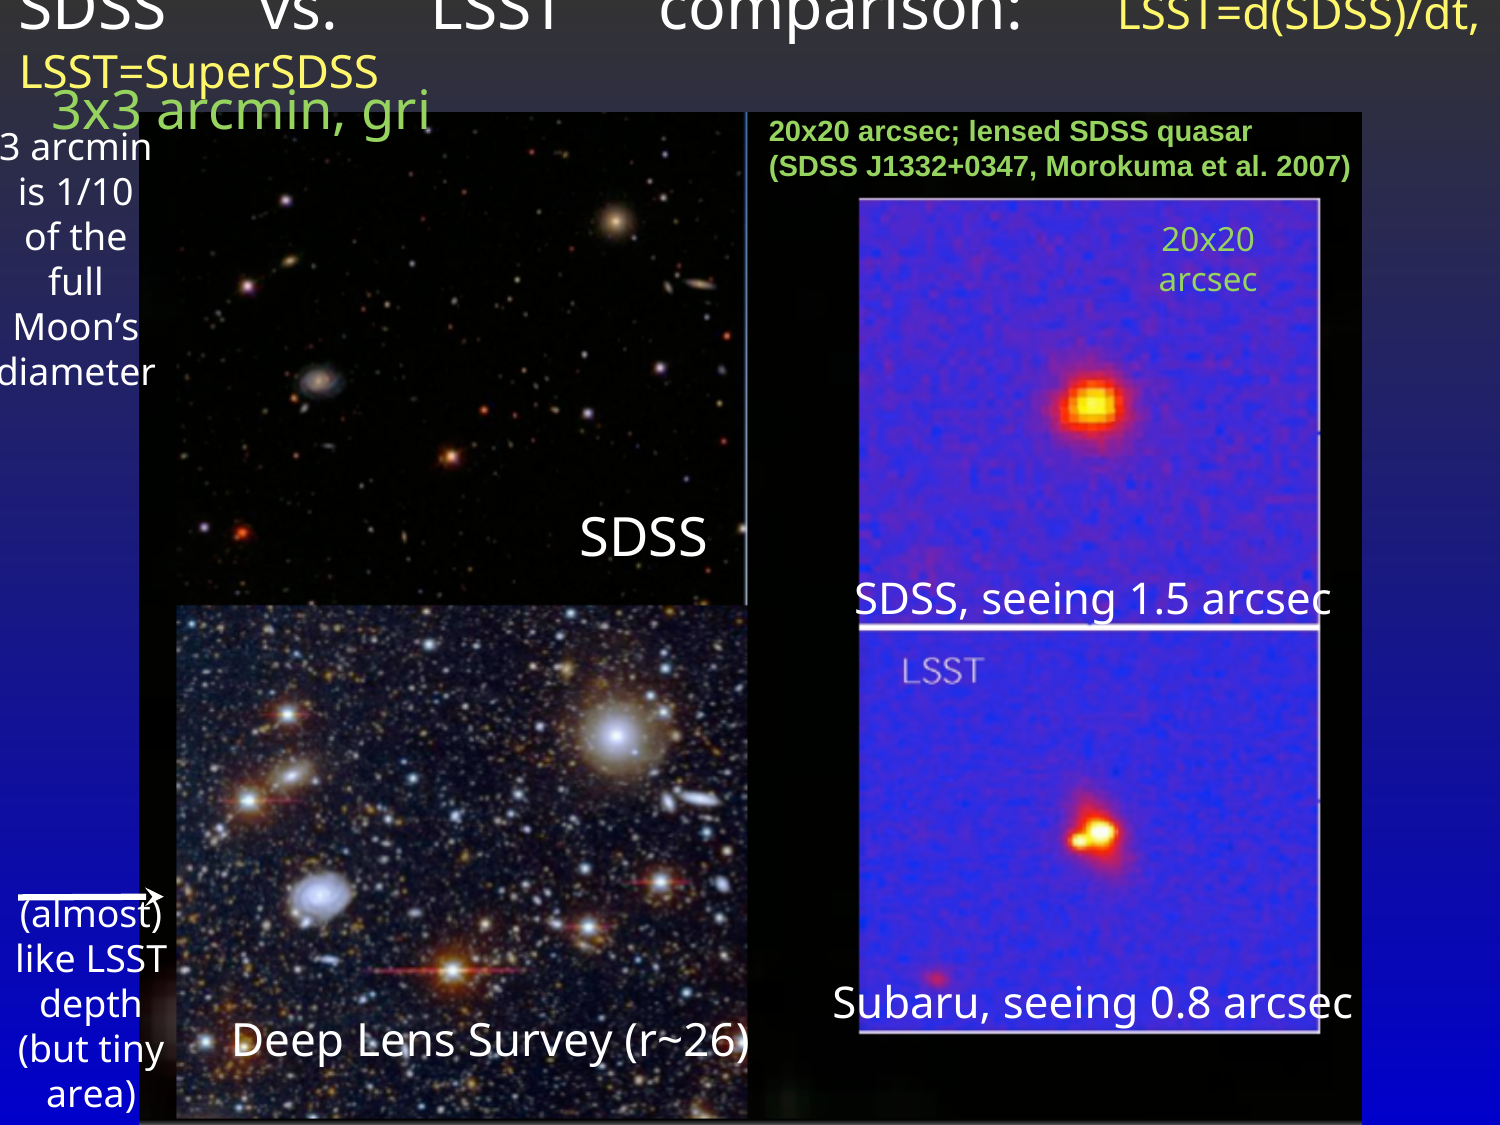

# SDSS vs. LSST comparison: LSST=d(SDSS)/dt, LSST=SuperSDSS
3x3 arcmin, gri
20x20 arcsec; lensed SDSS quasar (SDSS J1332+0347, Morokuma et al. 2007)
3 arcmin is 1/10 of the full Moon’s diameter
20x20 arcsec
SDSS
SDSS, seeing 1.5 arcsec
(almost) like LSST depth (but tiny area)
Subaru, seeing 0.8 arcsec
Deep Lens Survey (r~26)